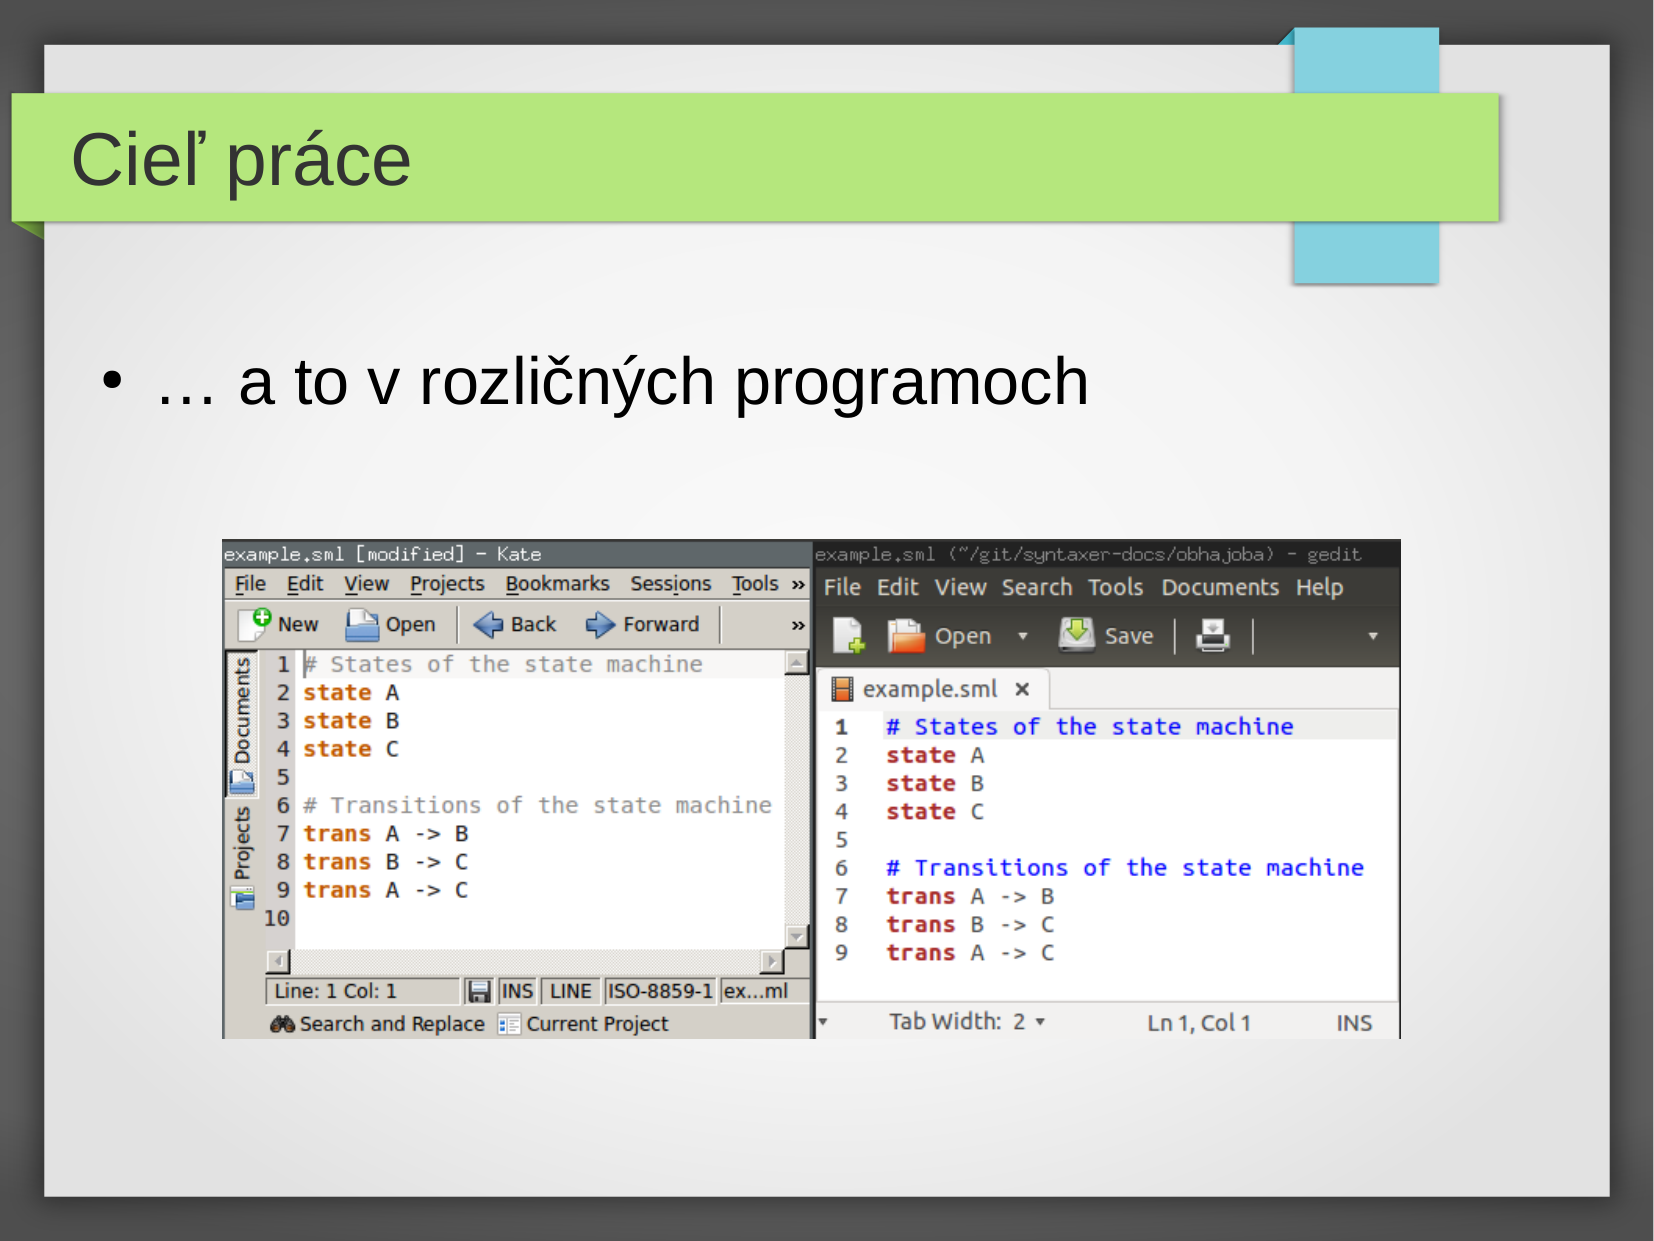

# Cieľ práce
… a to v rozličných programoch